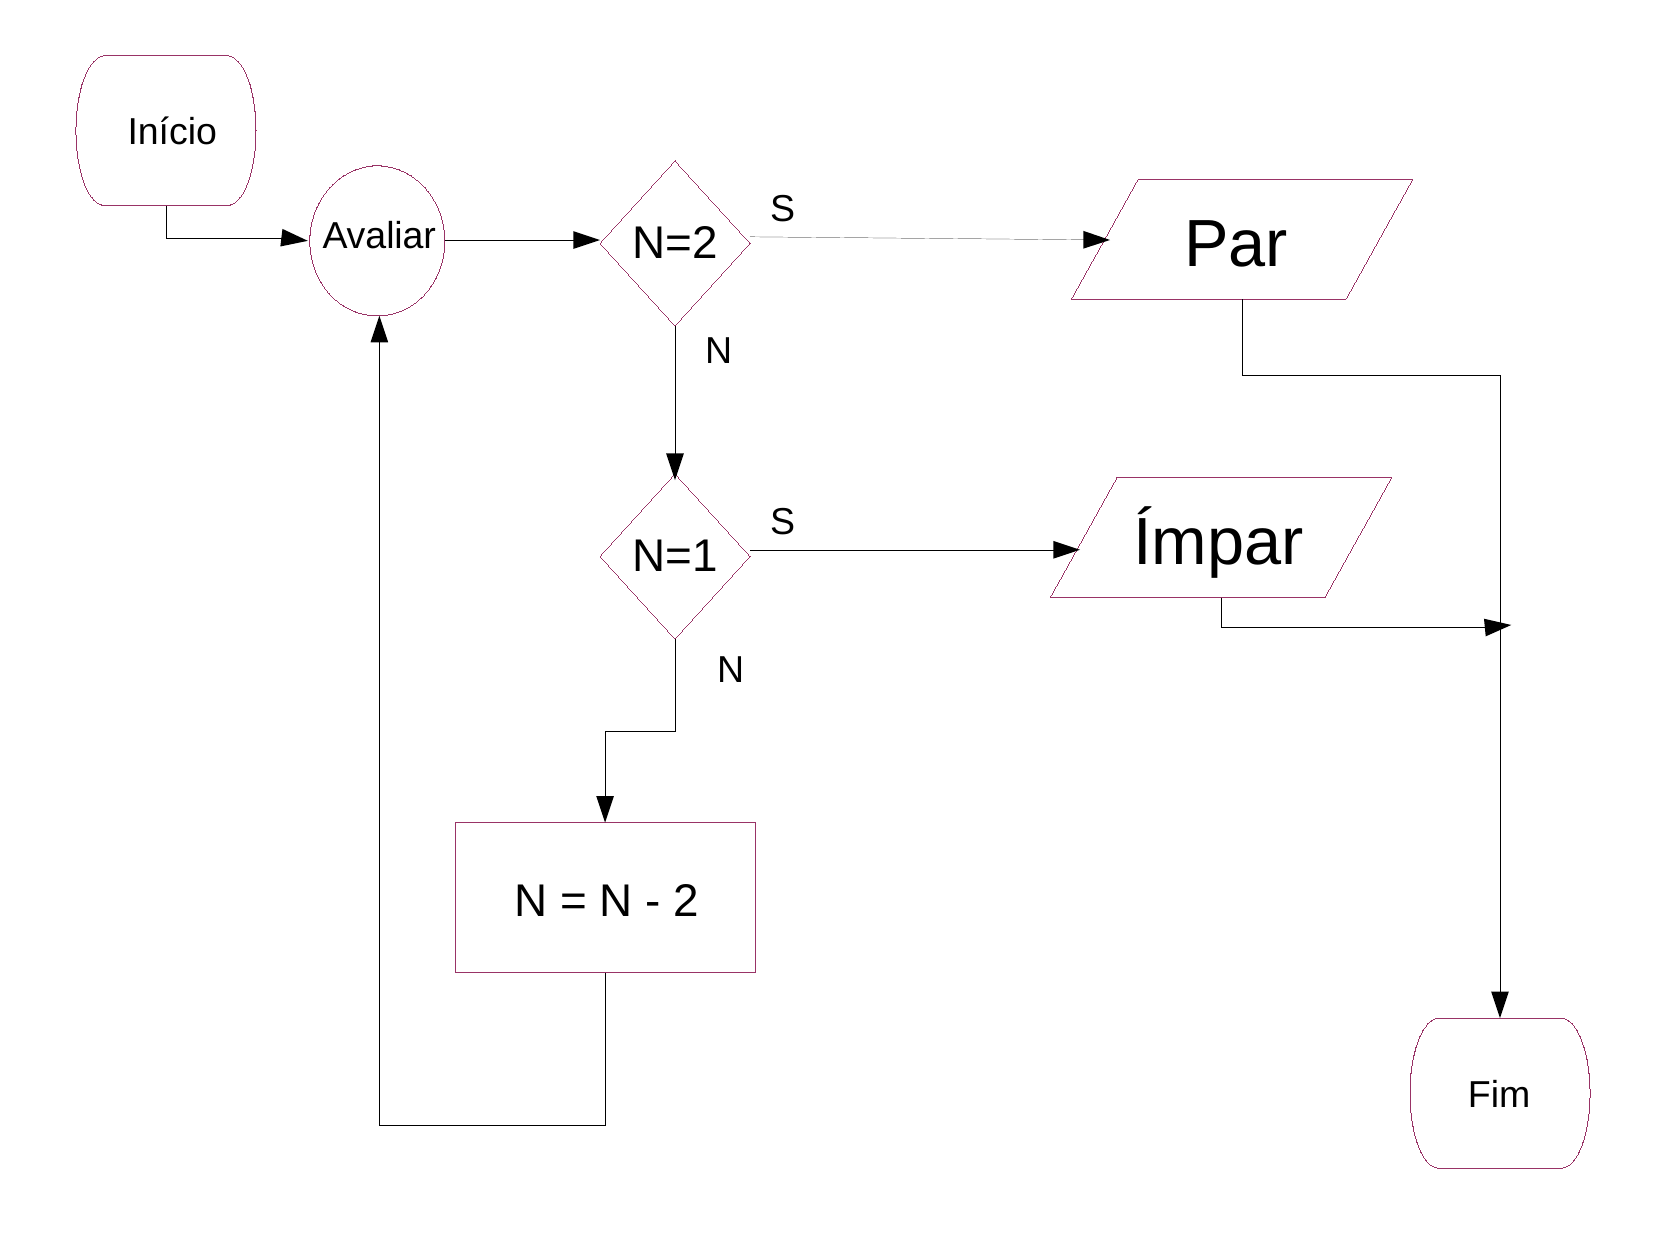

Início
Par
S
Avaliar
N=2
N
Ímpar
S
N=1
N
N = N - 2
Fim